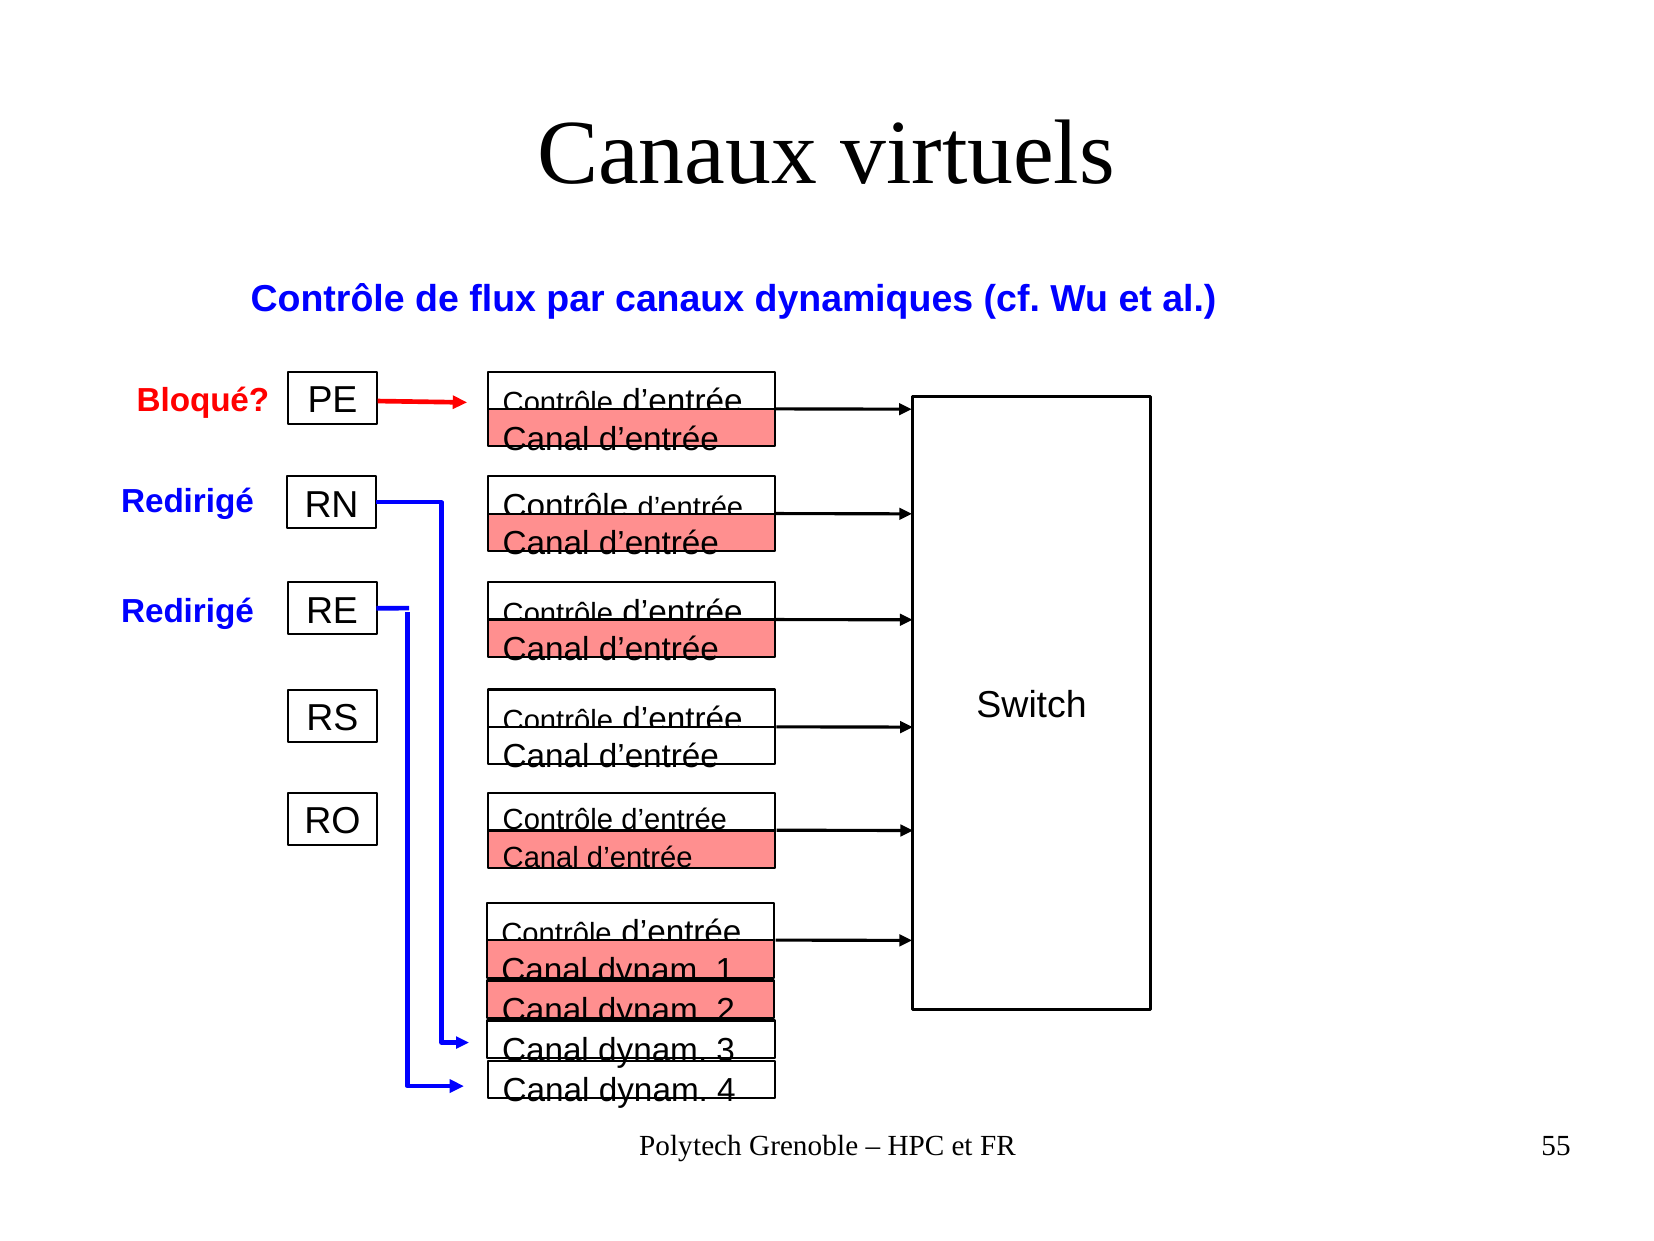

# Canaux virtuels
Contrôle de flux par canaux dynamiques (cf. Wu et al.)
Bloqué?
Contrôle d’entrée
Canal d’entrée
PE
Switch
Redirigé
RN
Contrôle d’entrée
Canal d’entrée
Redirigé
RE
Contrôle d’entrée
Canal d’entrée
RS
Contrôle d’entrée
Canal d’entrée
RO
Contrôle d’entrée
Canal d’entrée
Contrôle d’entrée
Canal dynam. 1
Canal dynam. 2
Canal dynam. 3
Canal dynam. 4
Matthieu PAYET
55